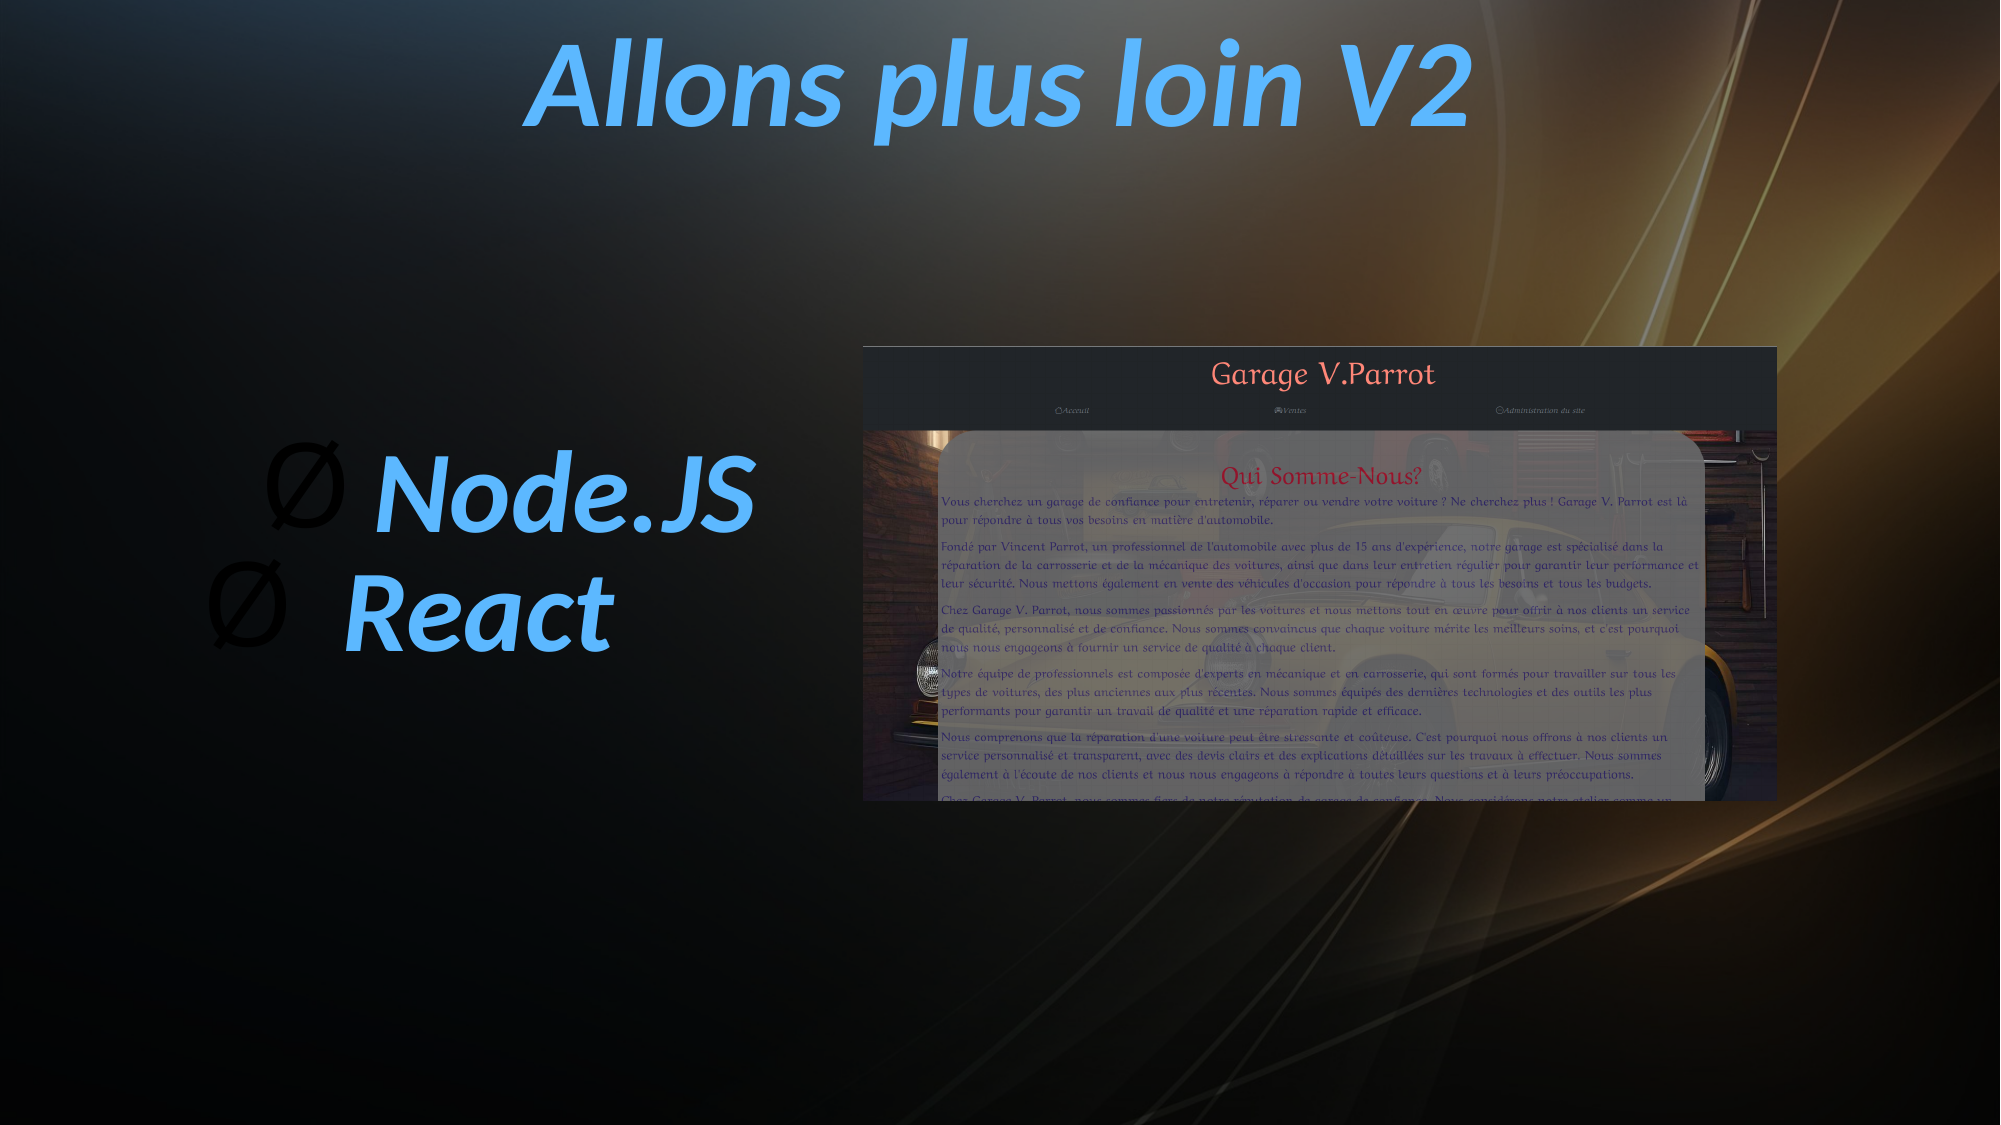

Allons plus loin V2
#
Node.JS
React